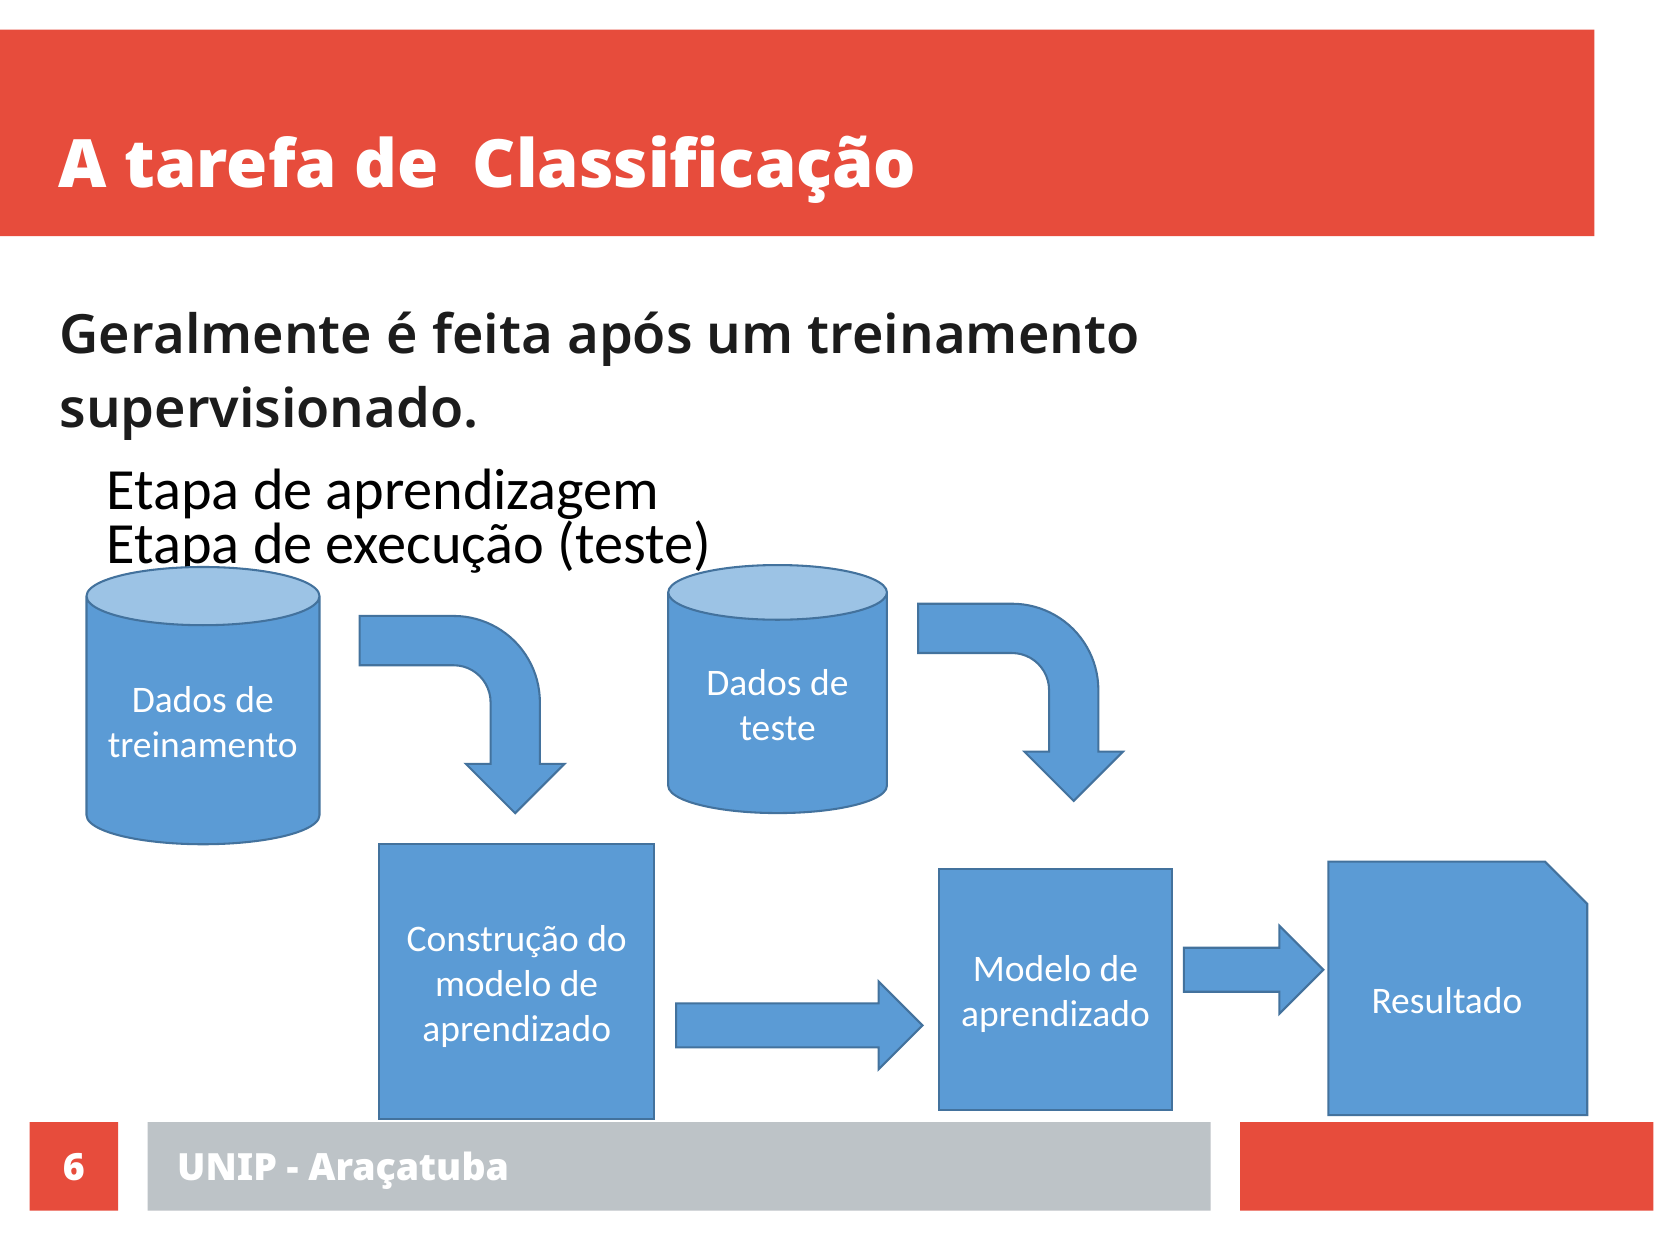

# A tarefa de Classificação
Geralmente é feita após um treinamento supervisionado.
Etapa de aprendizagem
Etapa de execução (teste)
Dados de teste
Dados de treinamento
Construção do modelo de aprendizado
Resultado
Modelo de aprendizado
6
UNIP - Araçatuba